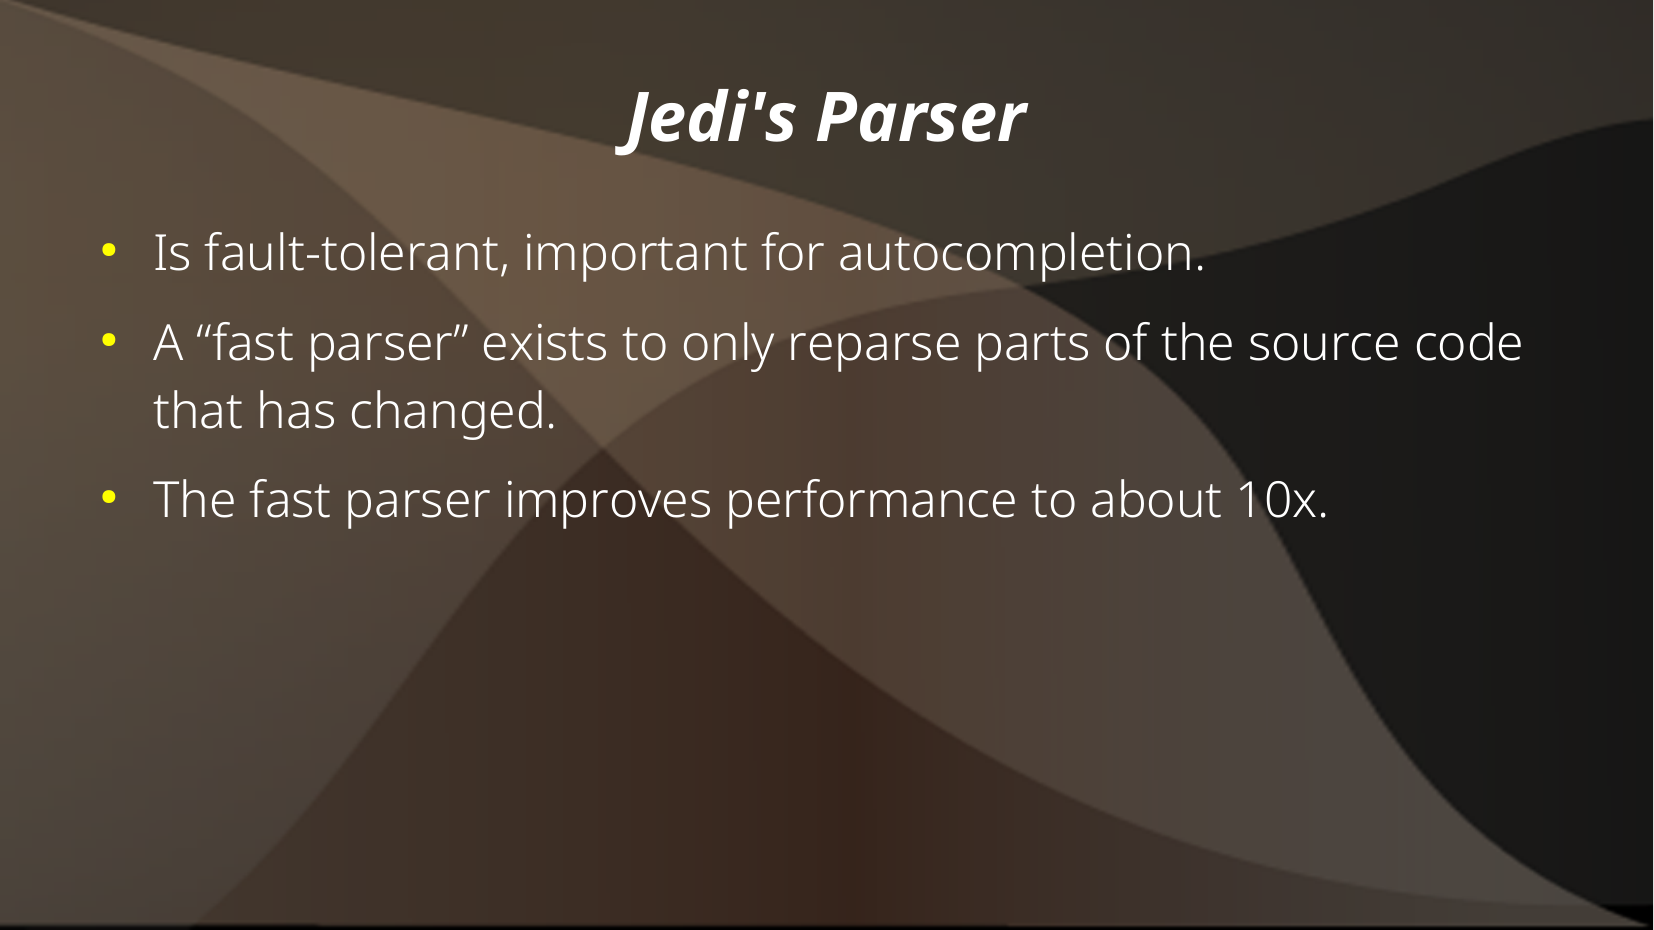

# Jedi's Parser
Is fault-tolerant, important for autocompletion.
A “fast parser” exists to only reparse parts of the source code that has changed.
The fast parser improves performance to about 10x.